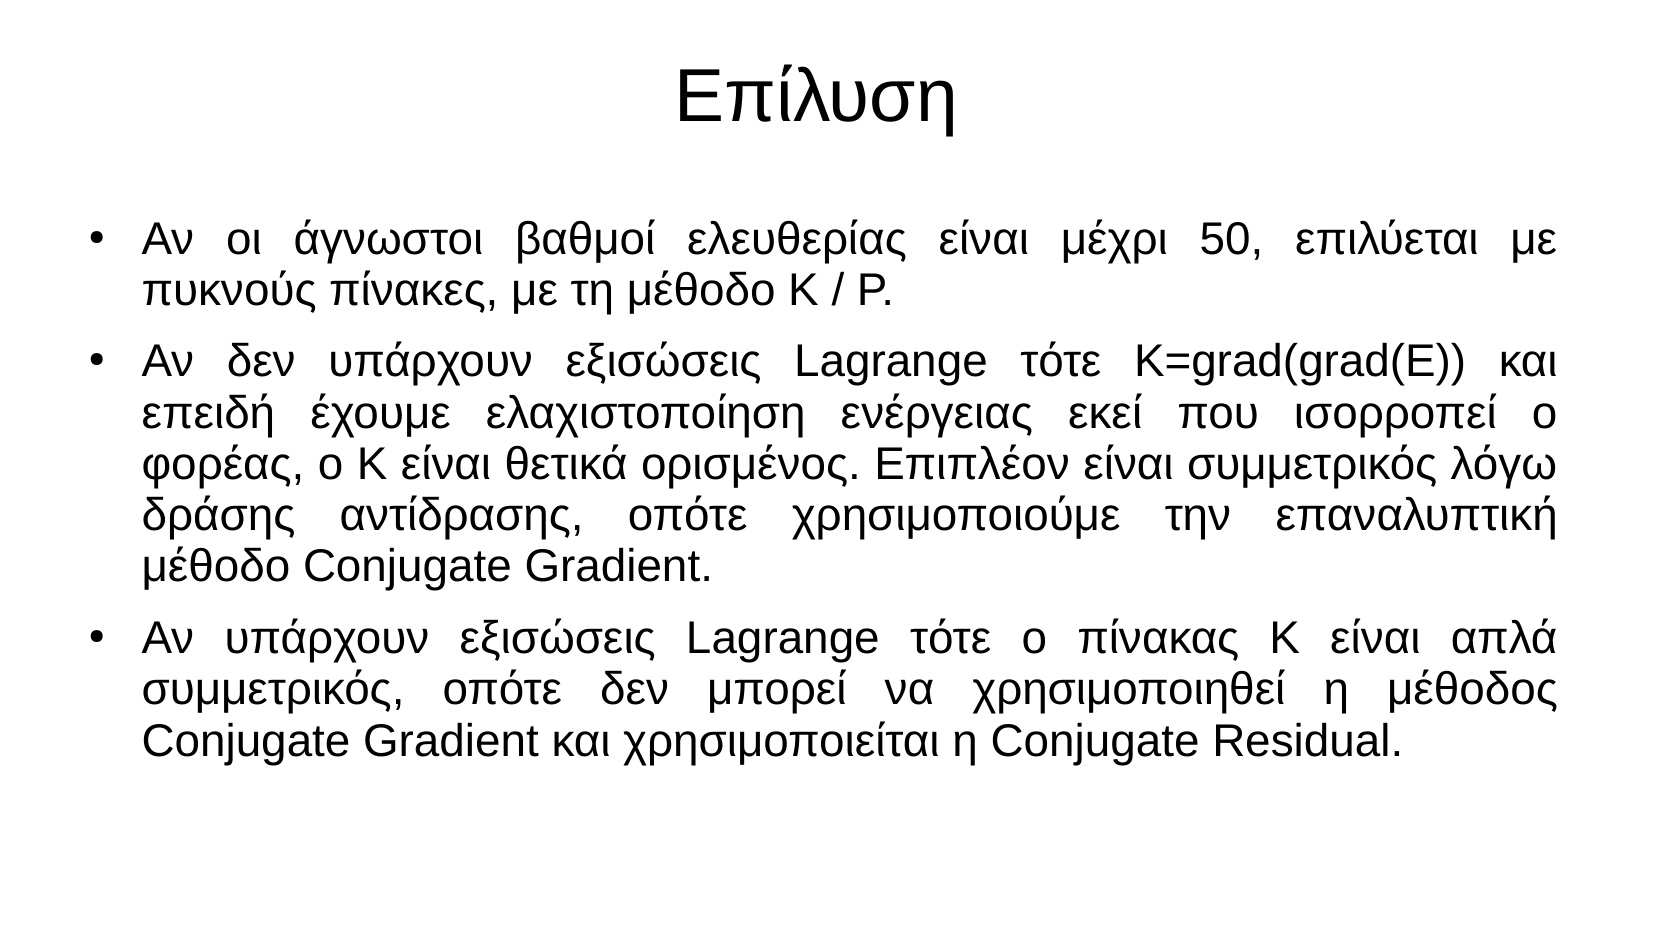

# Επίλυση
Αν οι άγνωστοι βαθμοί ελευθερίας είναι μέχρι 50, επιλύεται με πυκνούς πίνακες, με τη μέθοδο K / P.
Αν δεν υπάρχουν εξισώσεις Lagrange τότε Κ=grad(grad(E)) και επειδή έχουμε ελαχιστοποίηση ενέργειας εκεί που ισορροπεί ο φορέας, ο Κ είναι θετικά ορισμένος. Επιπλέον είναι συμμετρικός λόγω δράσης αντίδρασης, οπότε χρησιμοποιούμε την επαναλυπτική μέθοδο Conjugate Gradient.
Αν υπάρχουν εξισώσεις Lagrange τότε ο πίνακας Κ είναι απλά συμμετρικός, οπότε δεν μπορεί να χρησιμοποιηθεί η μέθοδος Conjugate Gradient και χρησιμοποιείται η Conjugate Residual.